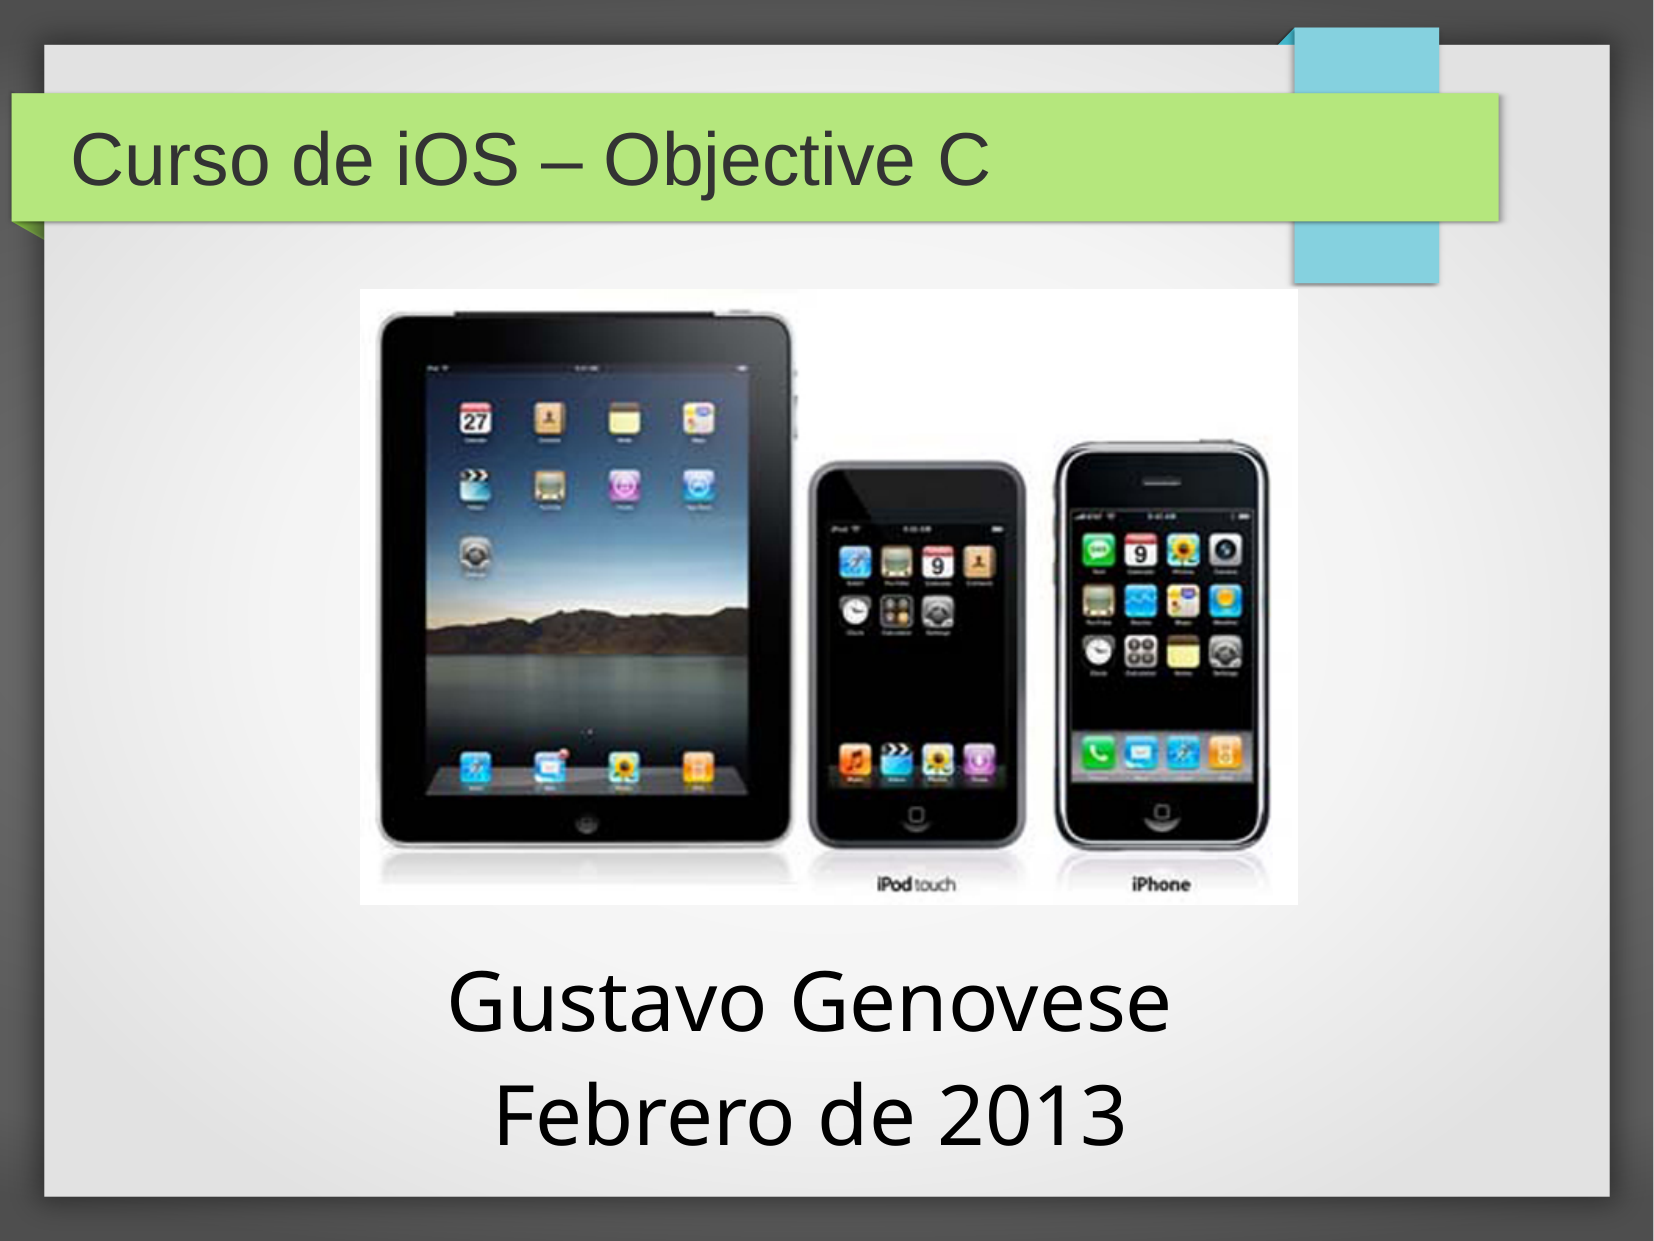

# Curso de iOS – Objective C
Gustavo Genovese
Febrero de 2013